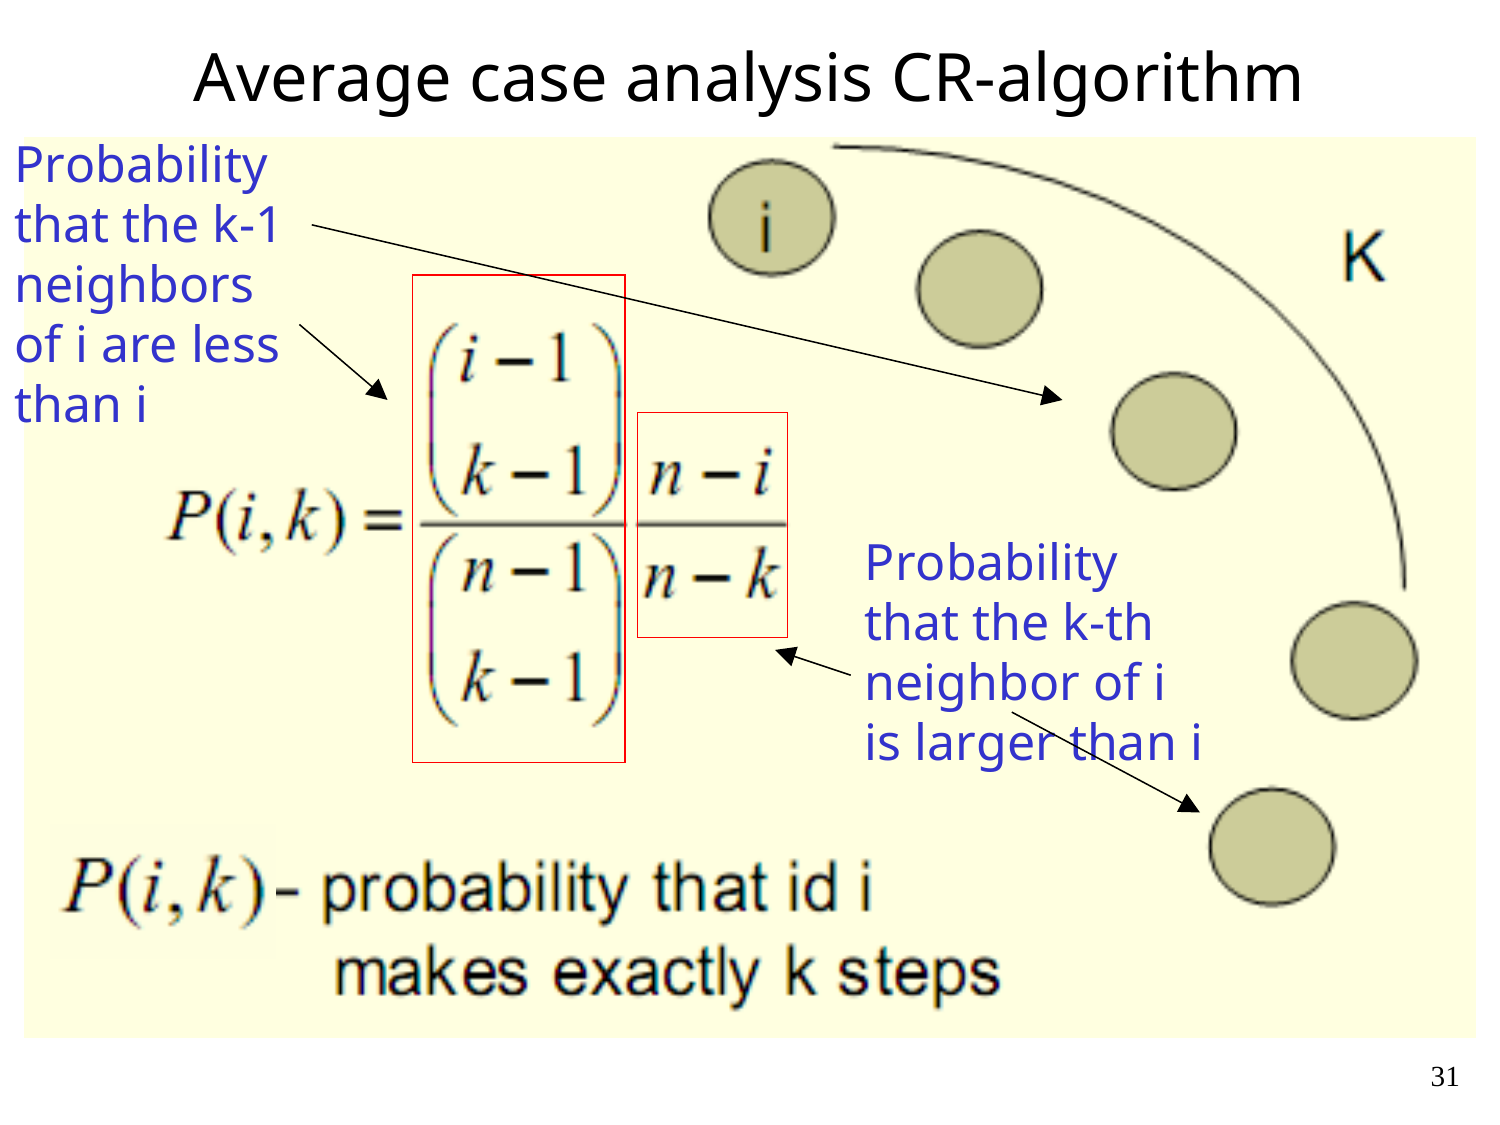

# Average case analysis CR-algorithm
Probability that the k-1 neighbors of i are less than i
Probability that the k-th neighbor of i is larger than i